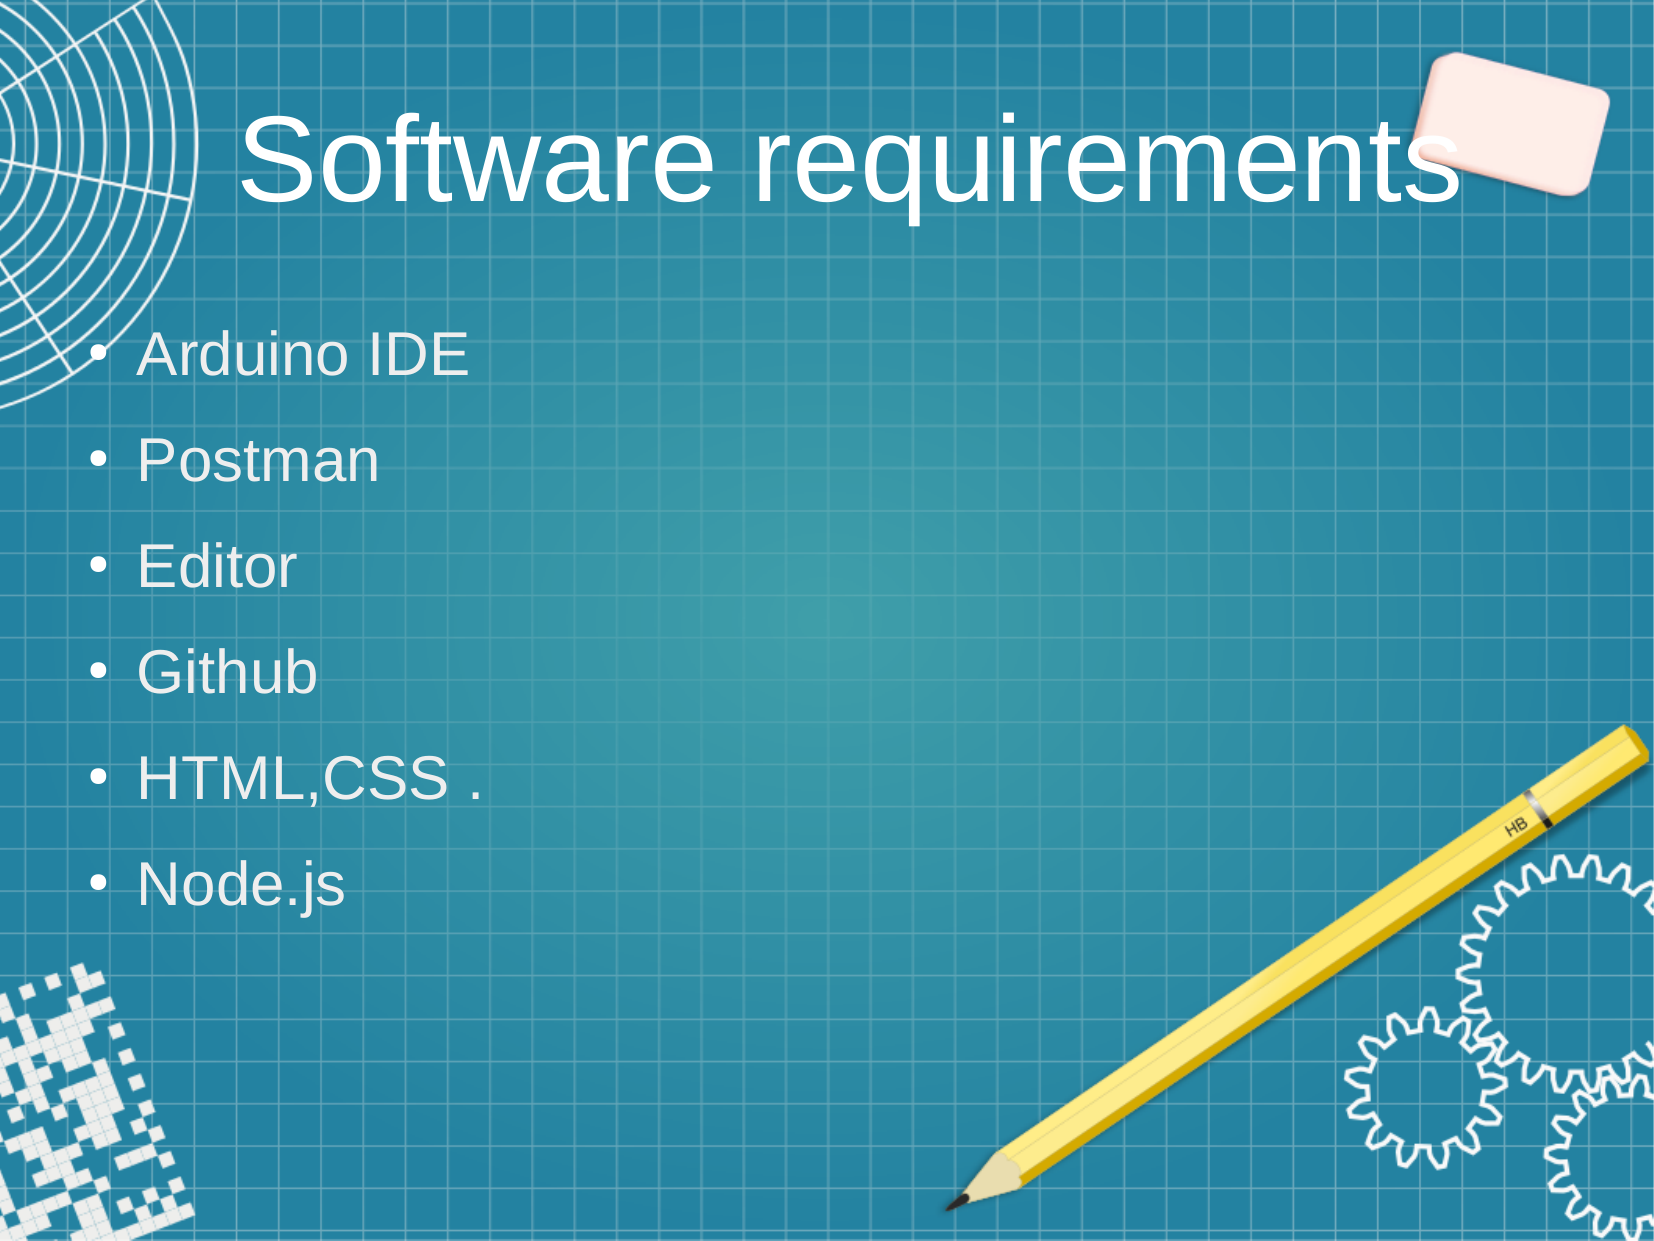

# Software requirements
Arduino IDE
Postman
Editor
Github
HTML,CSS .
Node.js